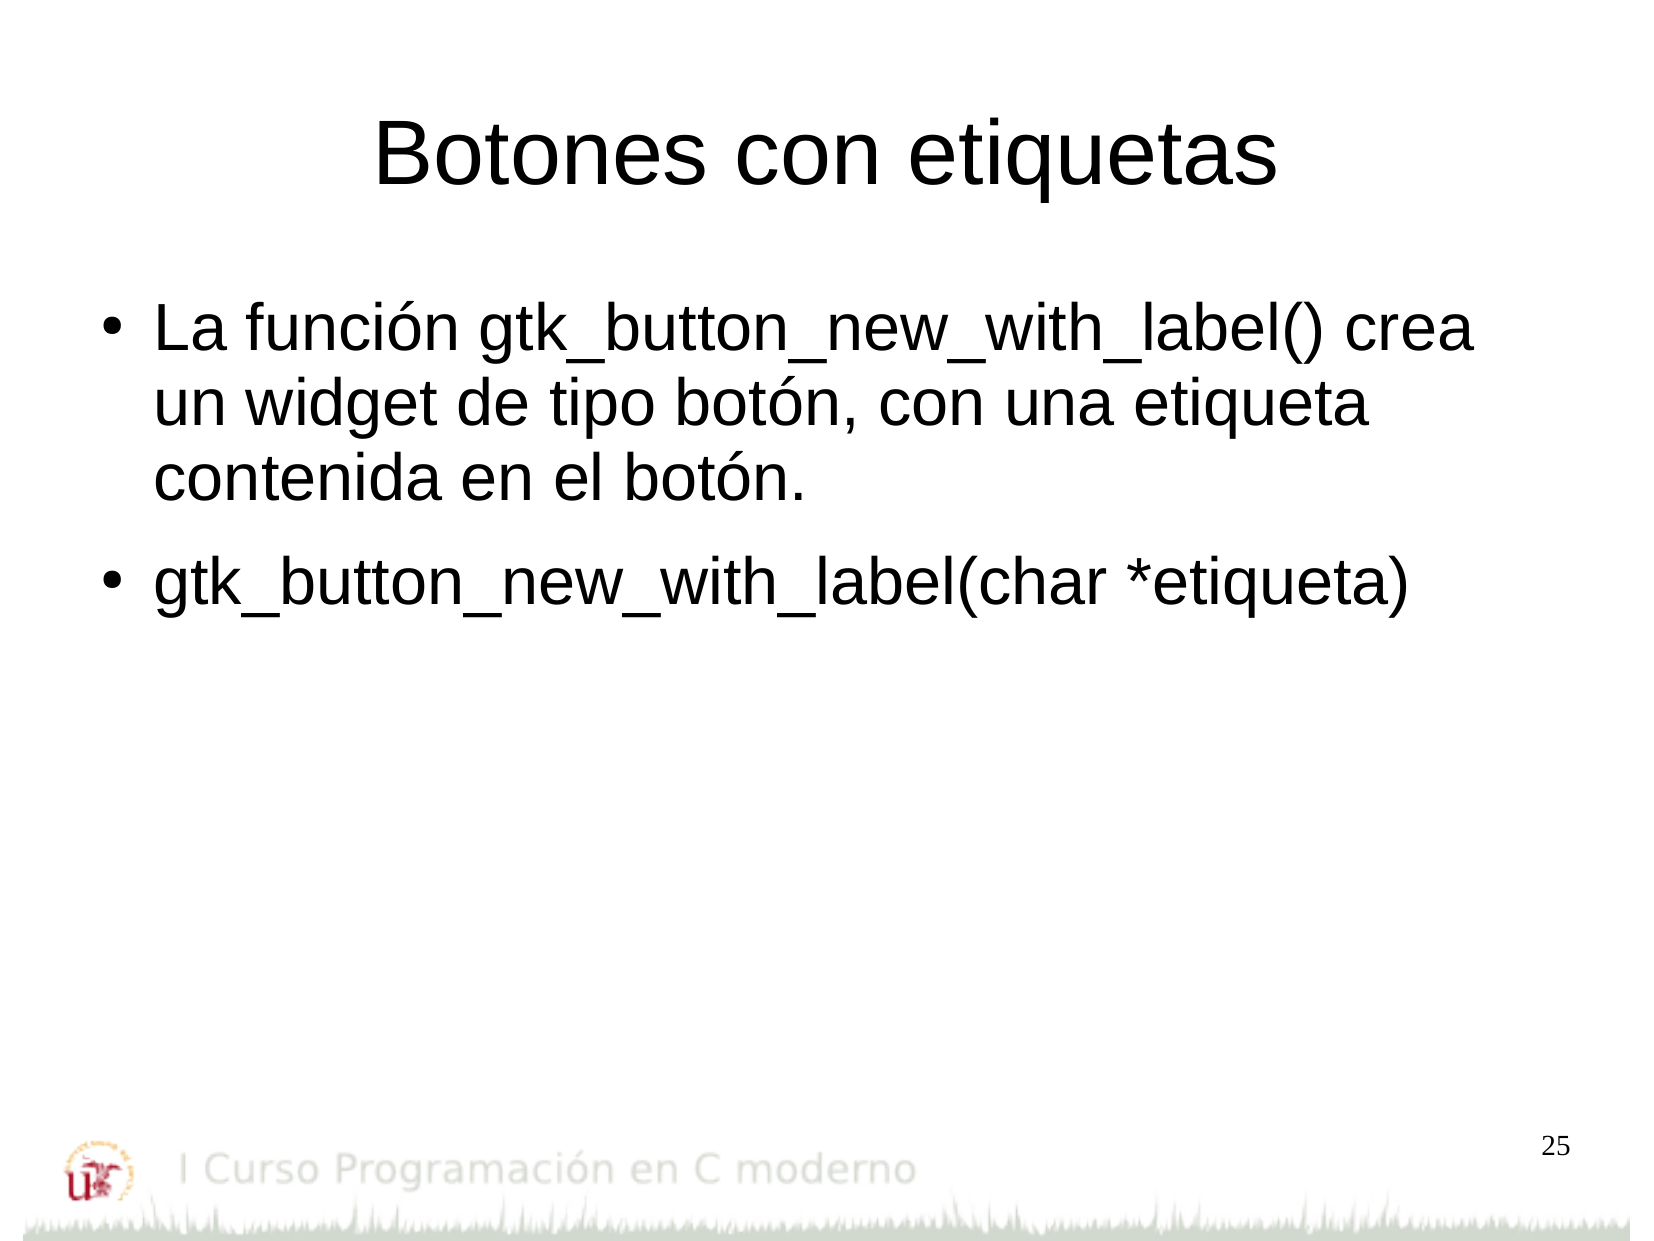

# Botones con etiquetas
La función gtk_button_new_with_label() crea un widget de tipo botón, con una etiqueta contenida en el botón.
gtk_button_new_with_label(char *etiqueta)
25